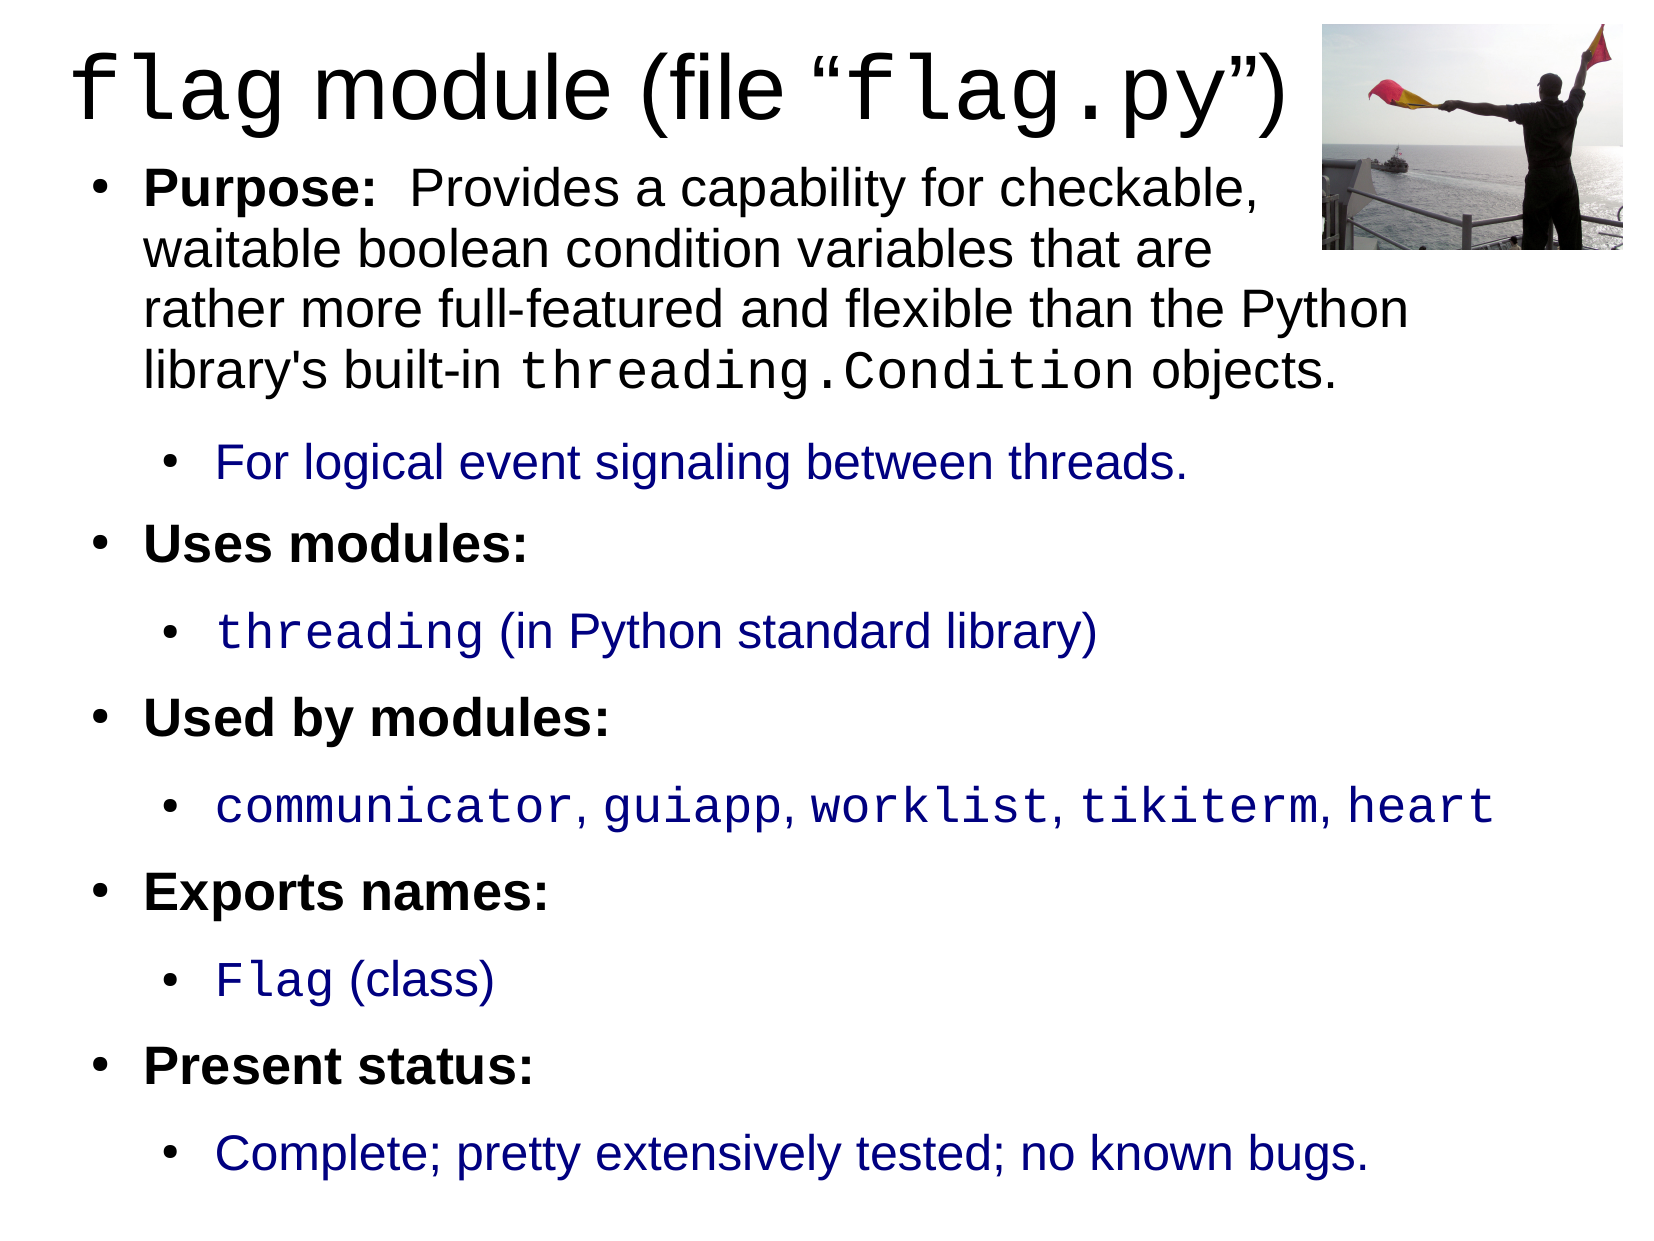

# flag module (file “flag.py”)
Purpose: Provides a capability for checkable,
waitable boolean condition variables that are
rather more full-featured and flexible than the Python library's built-in threading.Condition objects.
For logical event signaling between threads.
Uses modules:
threading (in Python standard library)
Used by modules:
communicator, guiapp, worklist, tikiterm, heart
Exports names:
Flag (class)
Present status:
Complete; pretty extensively tested; no known bugs.